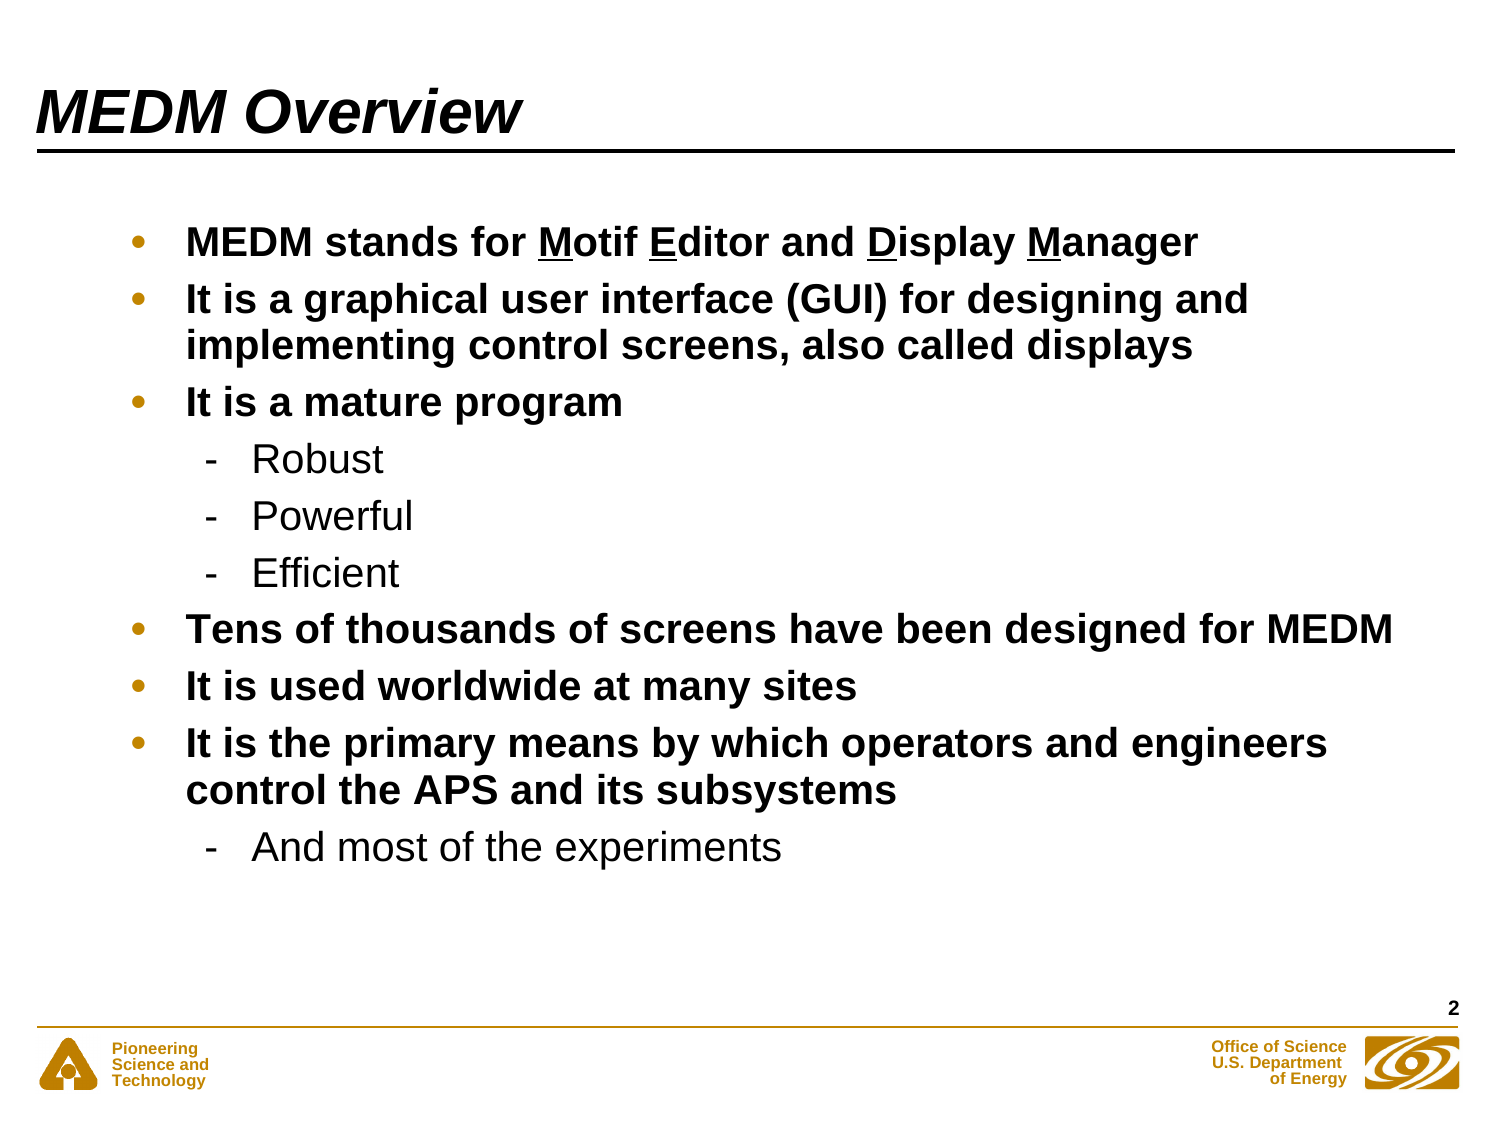

# MEDM Overview
MEDM stands for Motif Editor and Display Manager
It is a graphical user interface (GUI) for designing and implementing control screens, also called displays
It is a mature program
Robust
Powerful
Efficient
Tens of thousands of screens have been designed for MEDM
It is used worldwide at many sites
It is the primary means by which operators and engineers control the APS and its subsystems
And most of the experiments
2